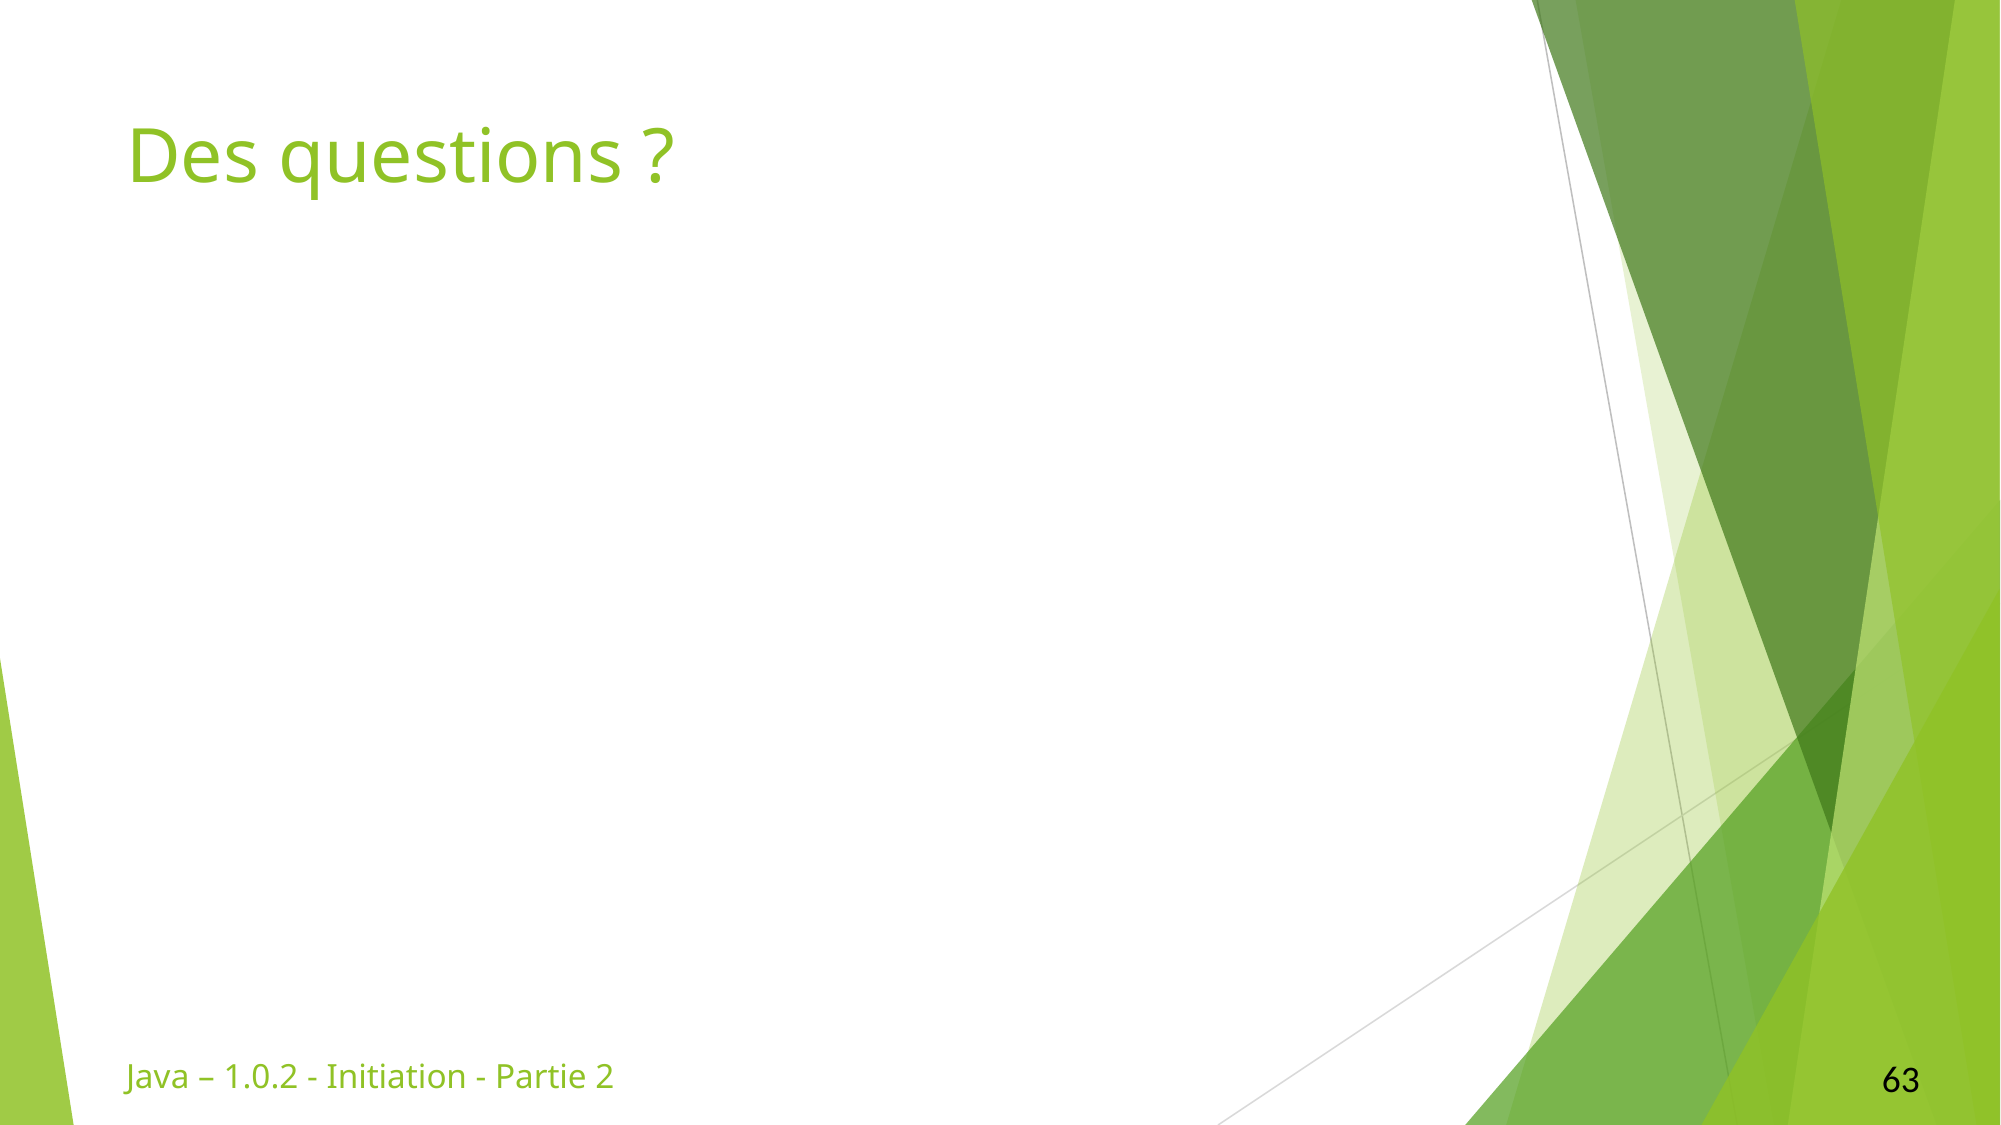

# Des questions ?
Java – 1.0.2 - Initiation - Partie 2